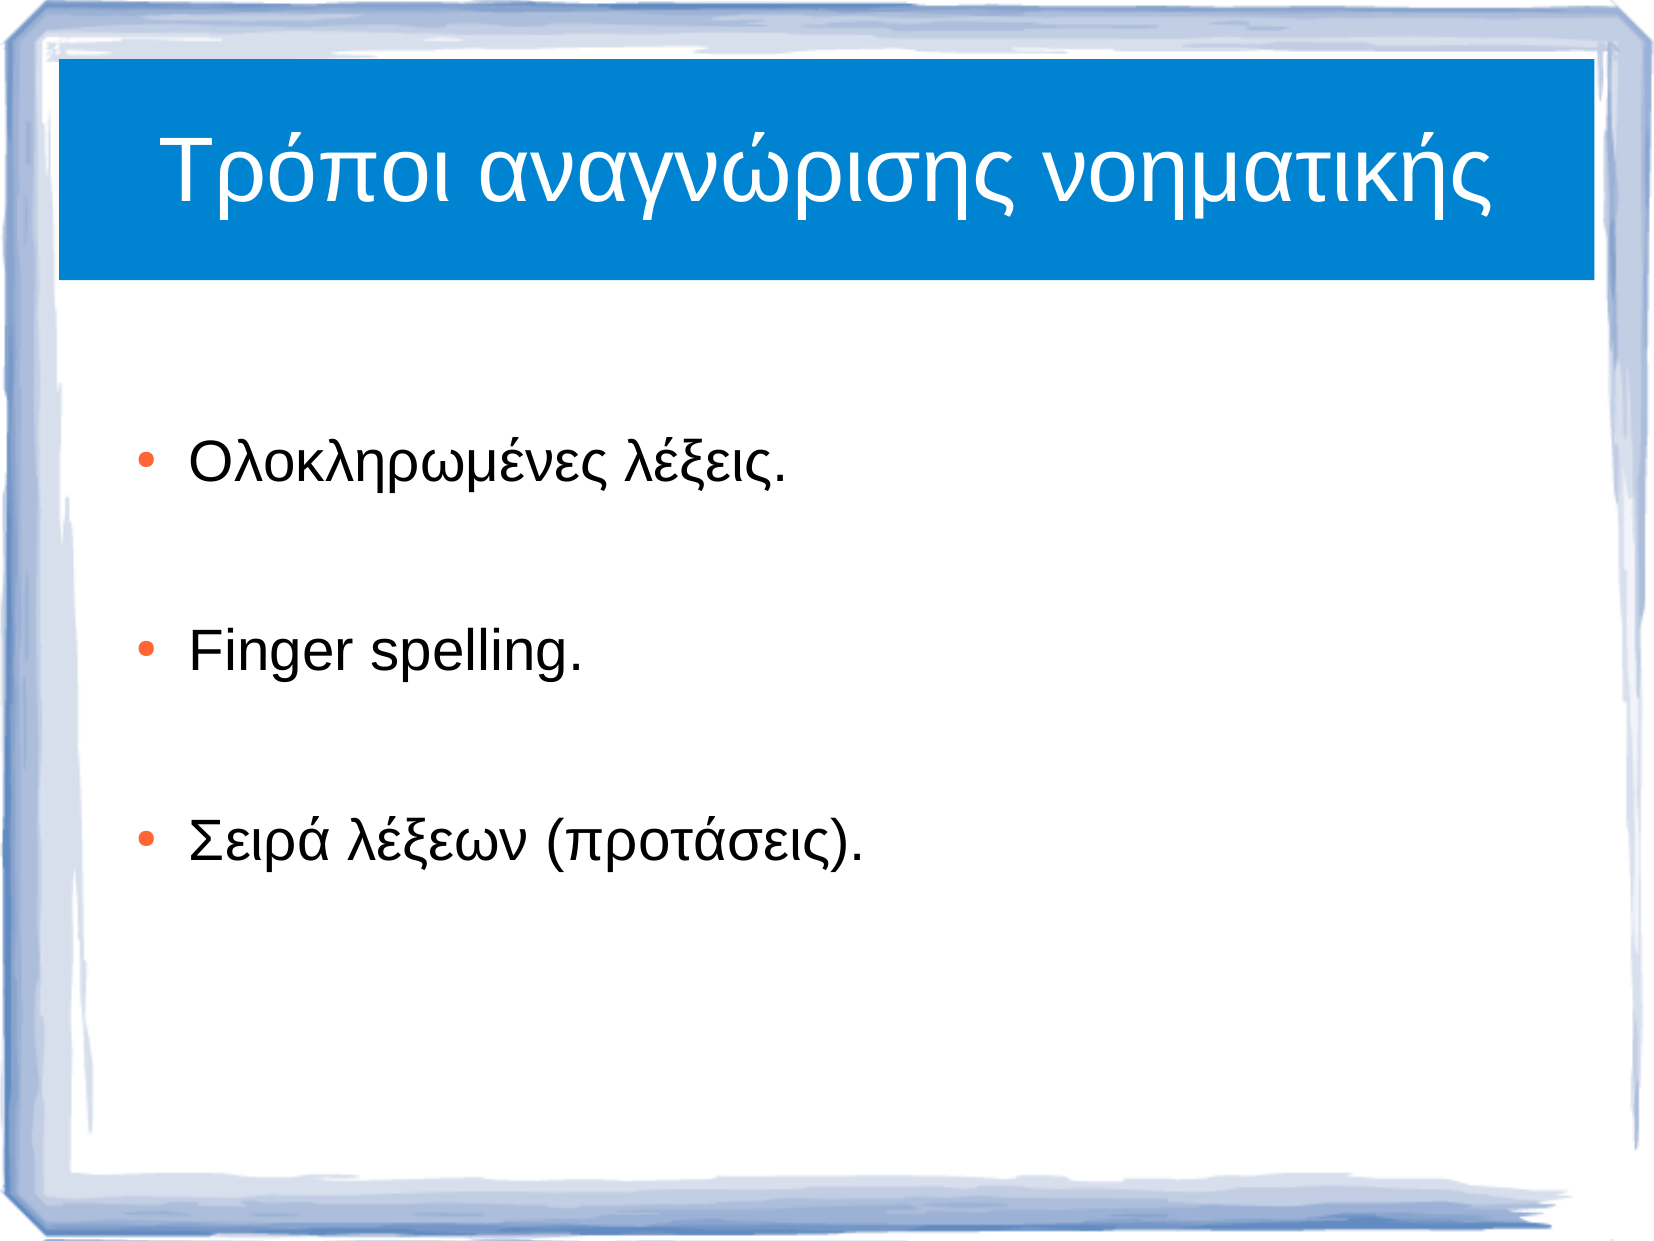

# Τρόποι αναγνώρισης νοηματικής
Ολοκληρωμένες λέξεις.
Finger spelling.
Σειρά λέξεων (προτάσεις).